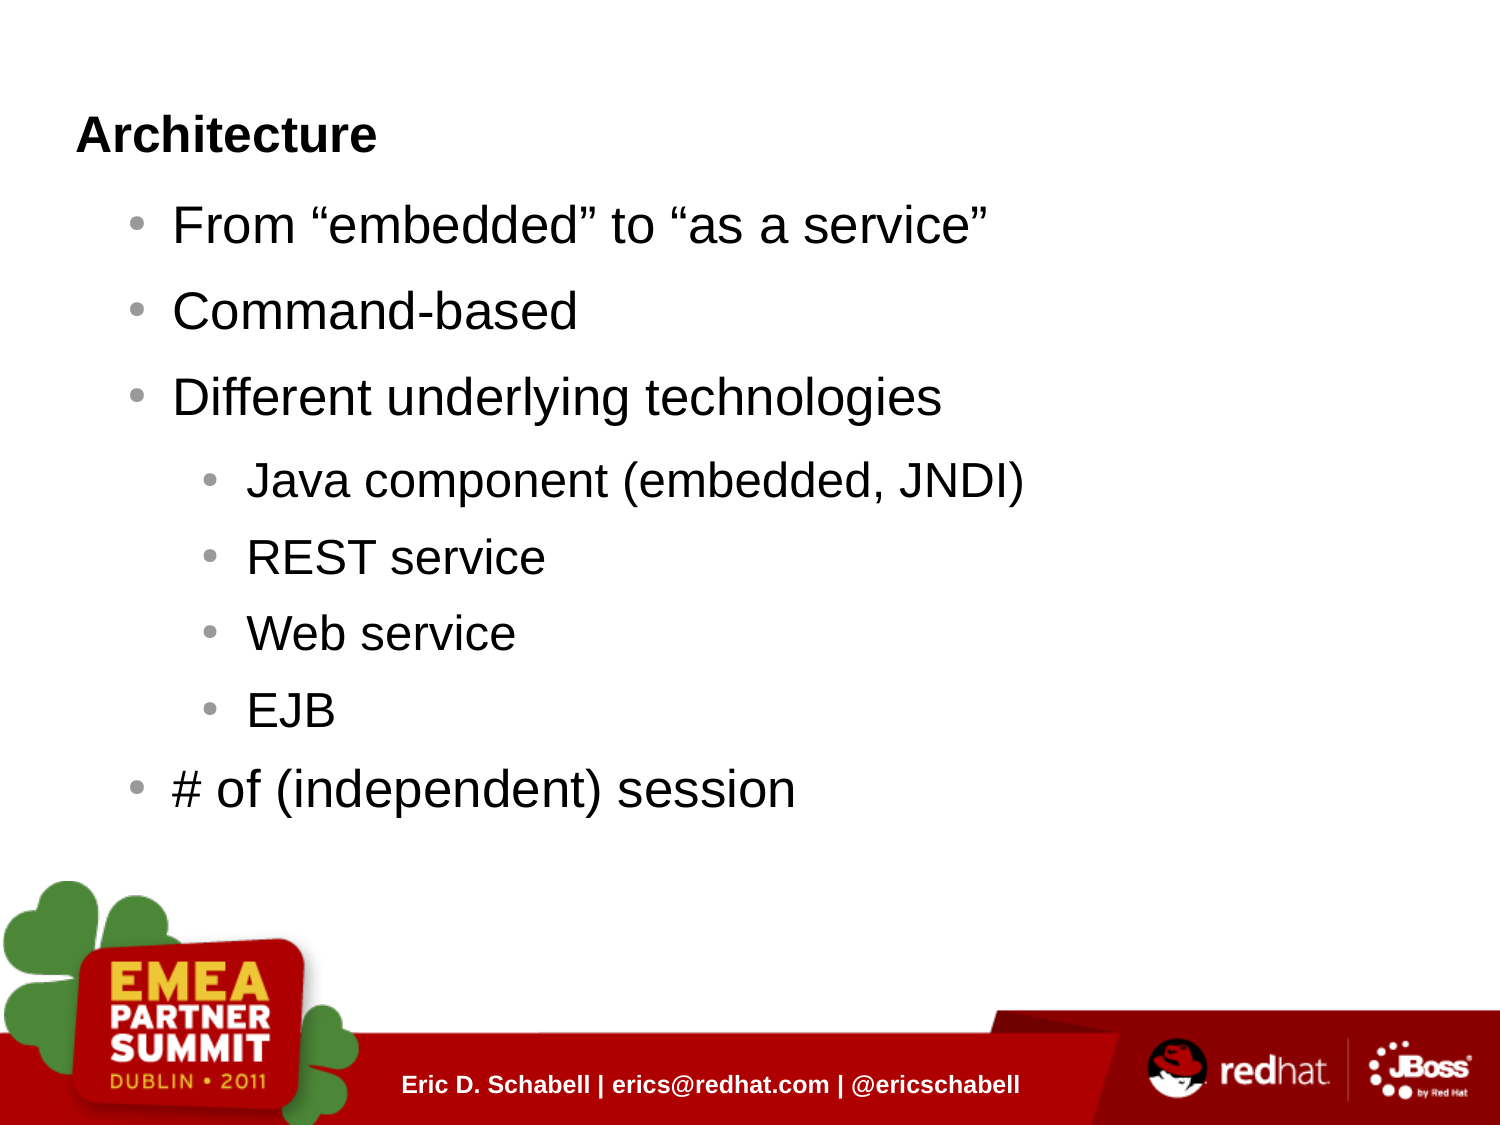

# Architecture
From “embedded” to “as a service”
Command-based
Different underlying technologies
Java component (embedded, JNDI)
REST service
Web service
EJB
# of (independent) session